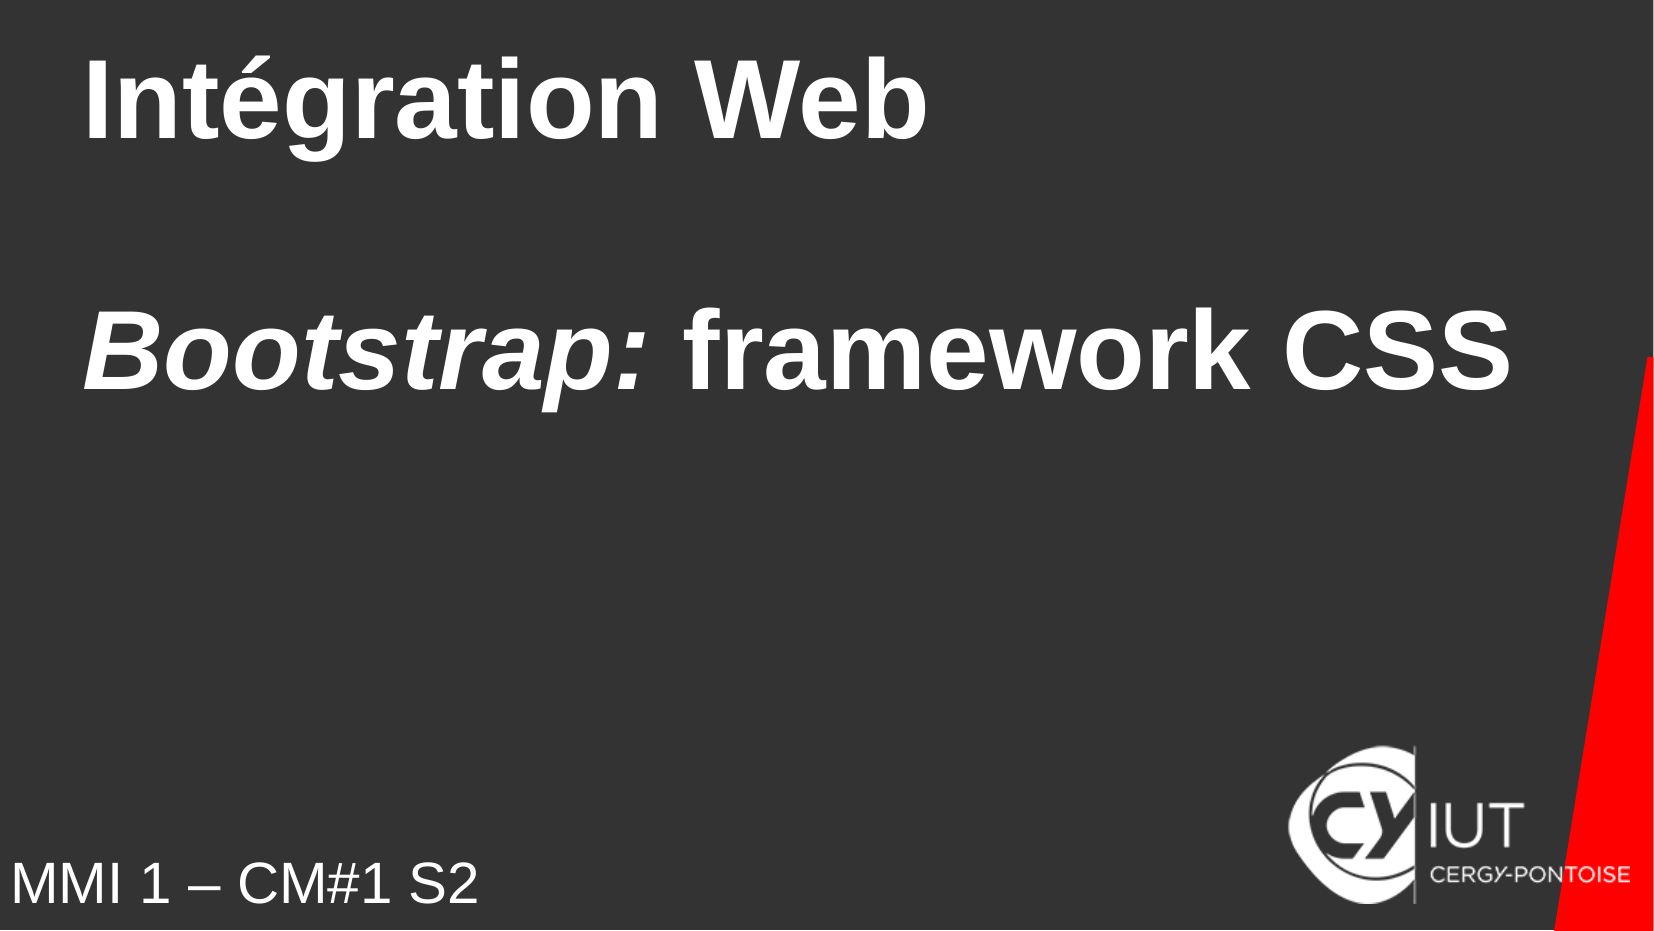

# Intégration Web Bootstrap: framework CSS
MMI 1 – CM#1 S2